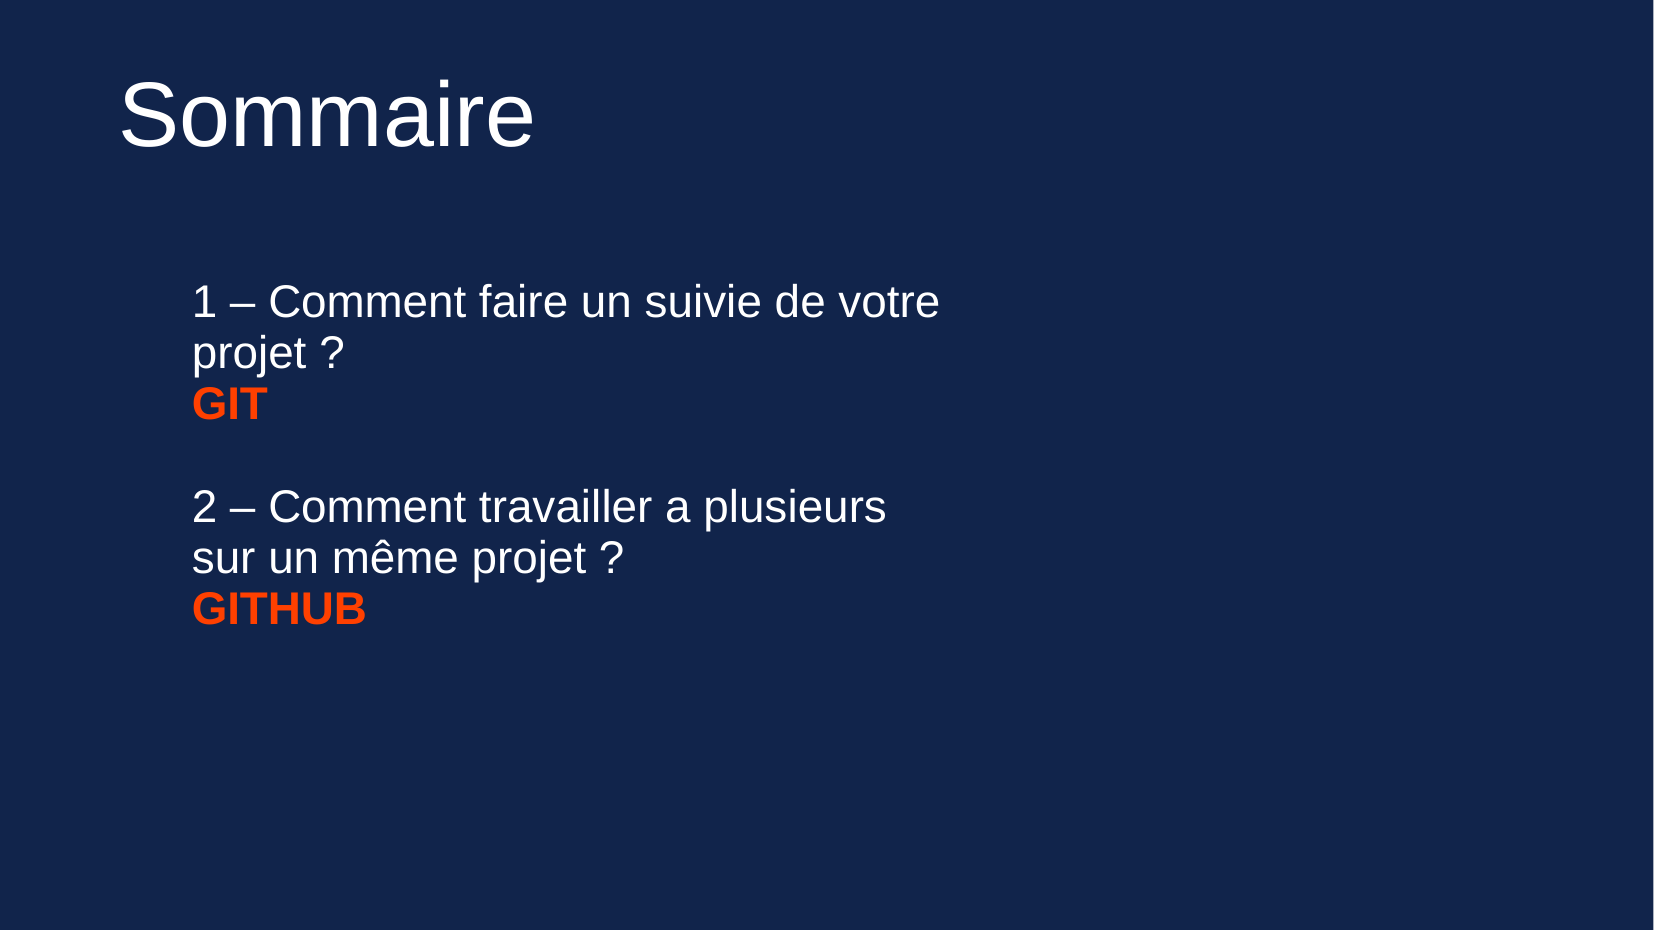

# Sommaire
1 – Comment faire un suivie de votre projet ?
GIT
2 – Comment travailler a plusieurs sur un même projet ?
GITHUB